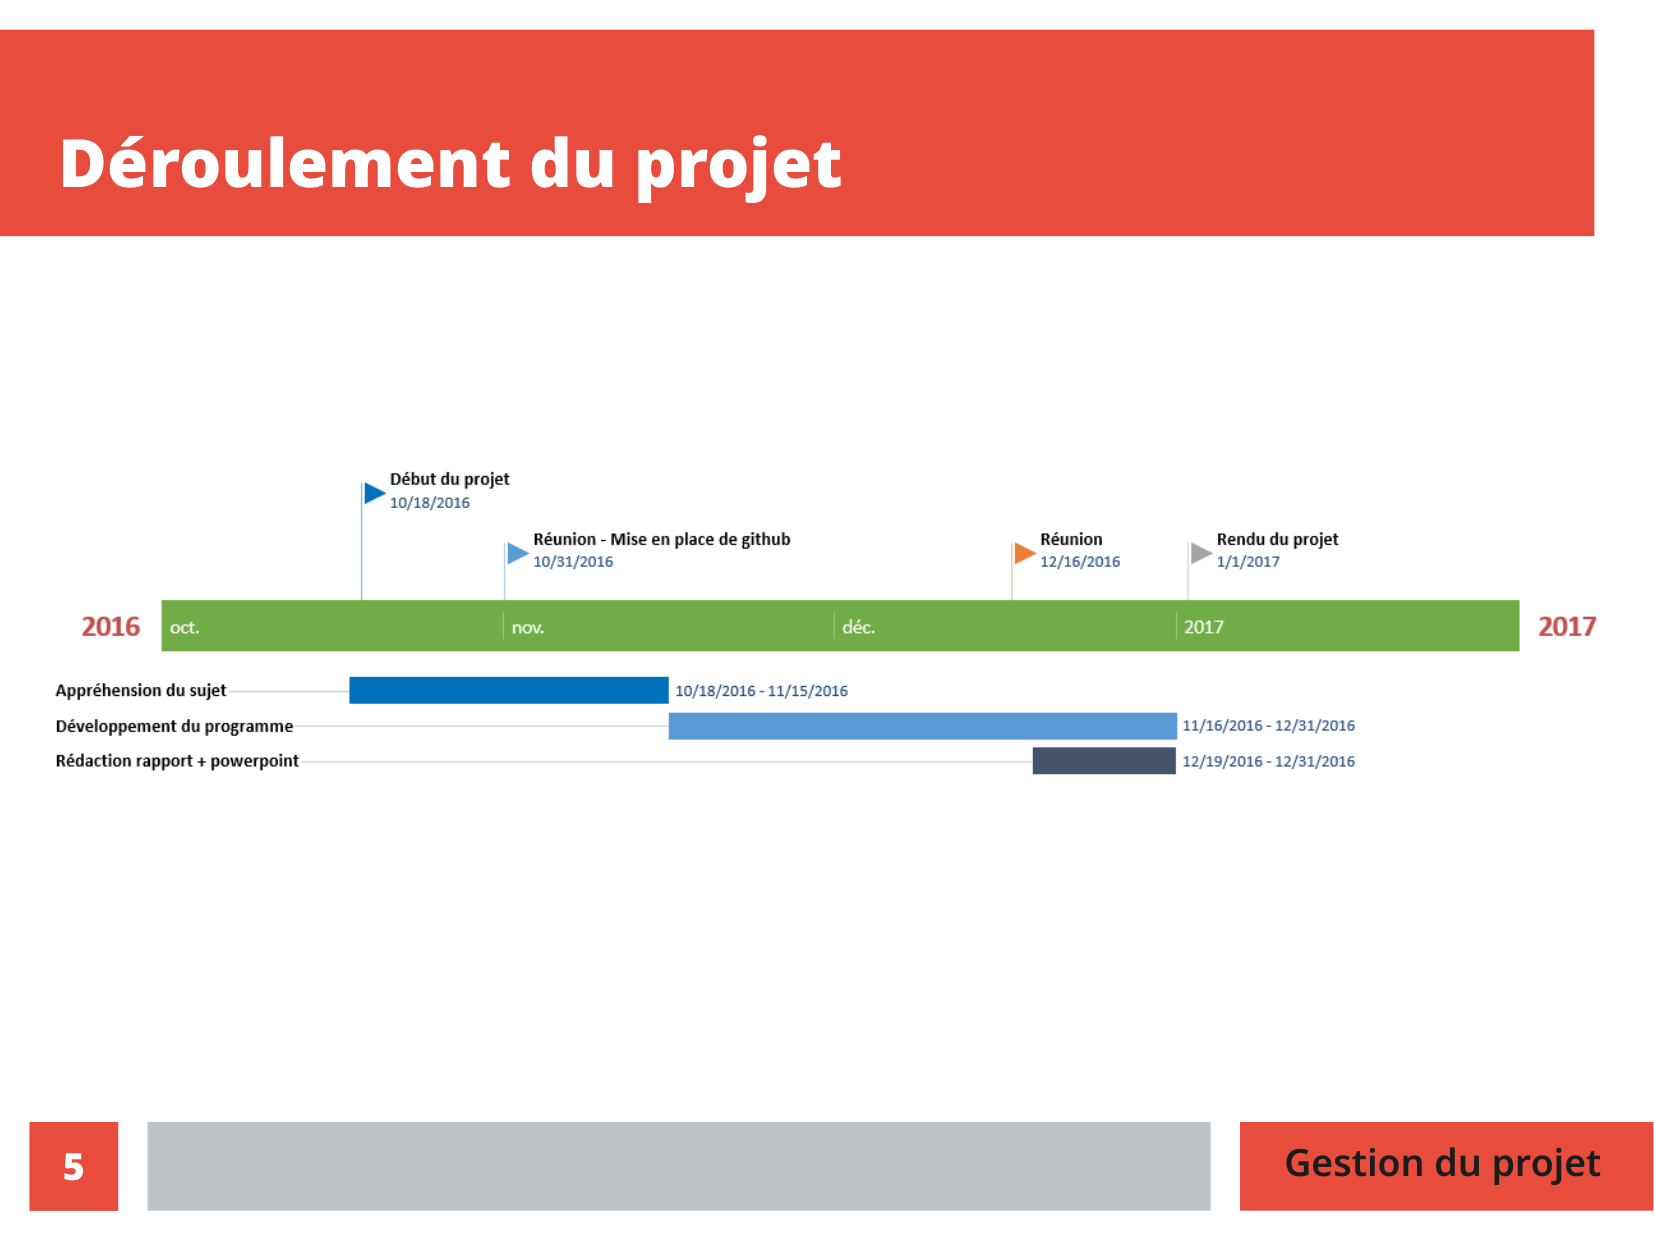

# Déroulement du projet
5
Gestion du projet